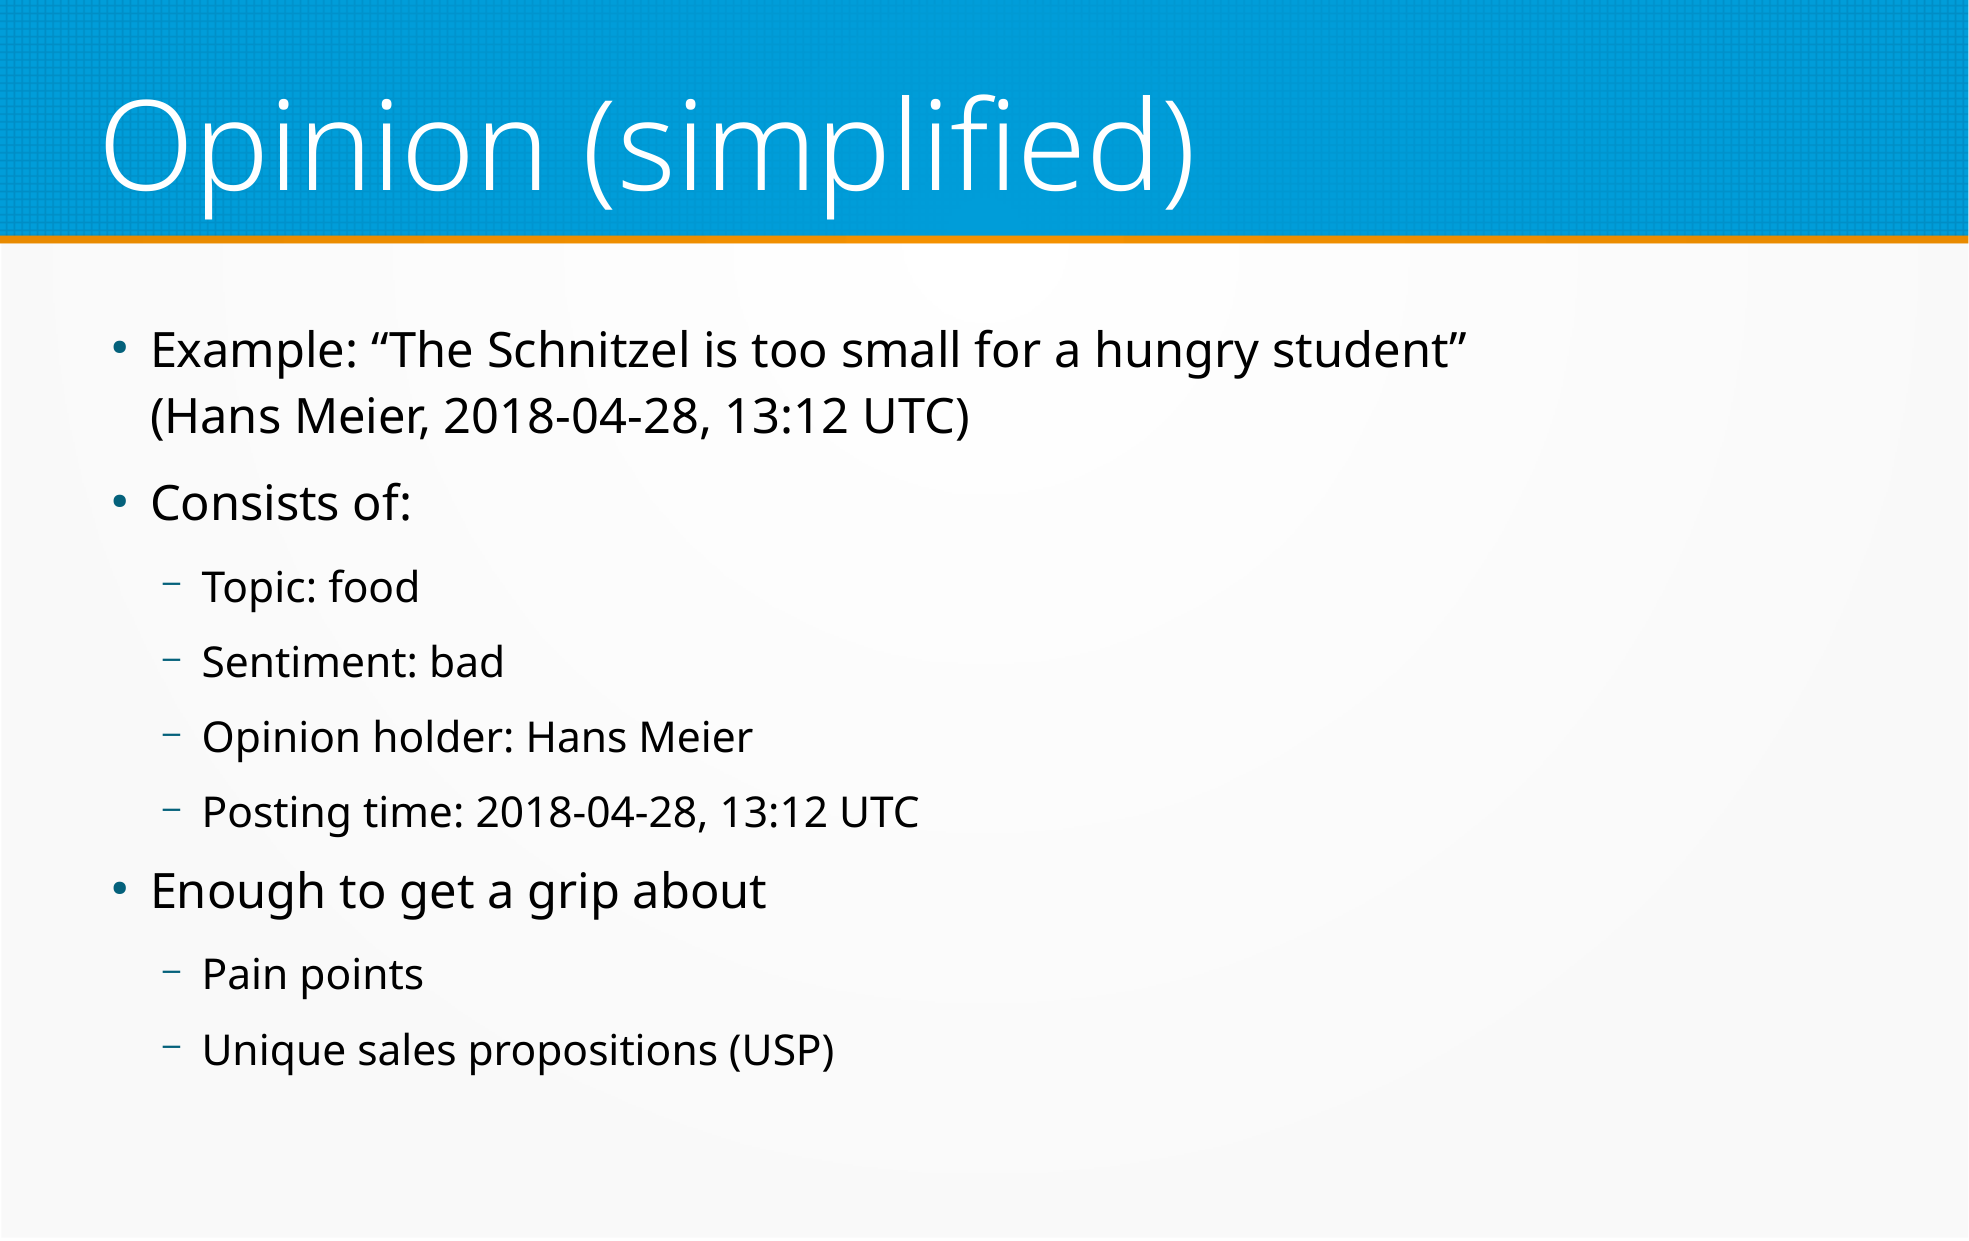

# Opinion (simplified)
Example: “The Schnitzel is too small for a hungry student”
(Hans Meier, 2018-04-28, 13:12 UTC)
Consists of:
Topic: food
Sentiment: bad
Opinion holder: Hans Meier
Posting time: 2018-04-28, 13:12 UTC
Enough to get a grip about
Pain points
Unique sales propositions (USP)